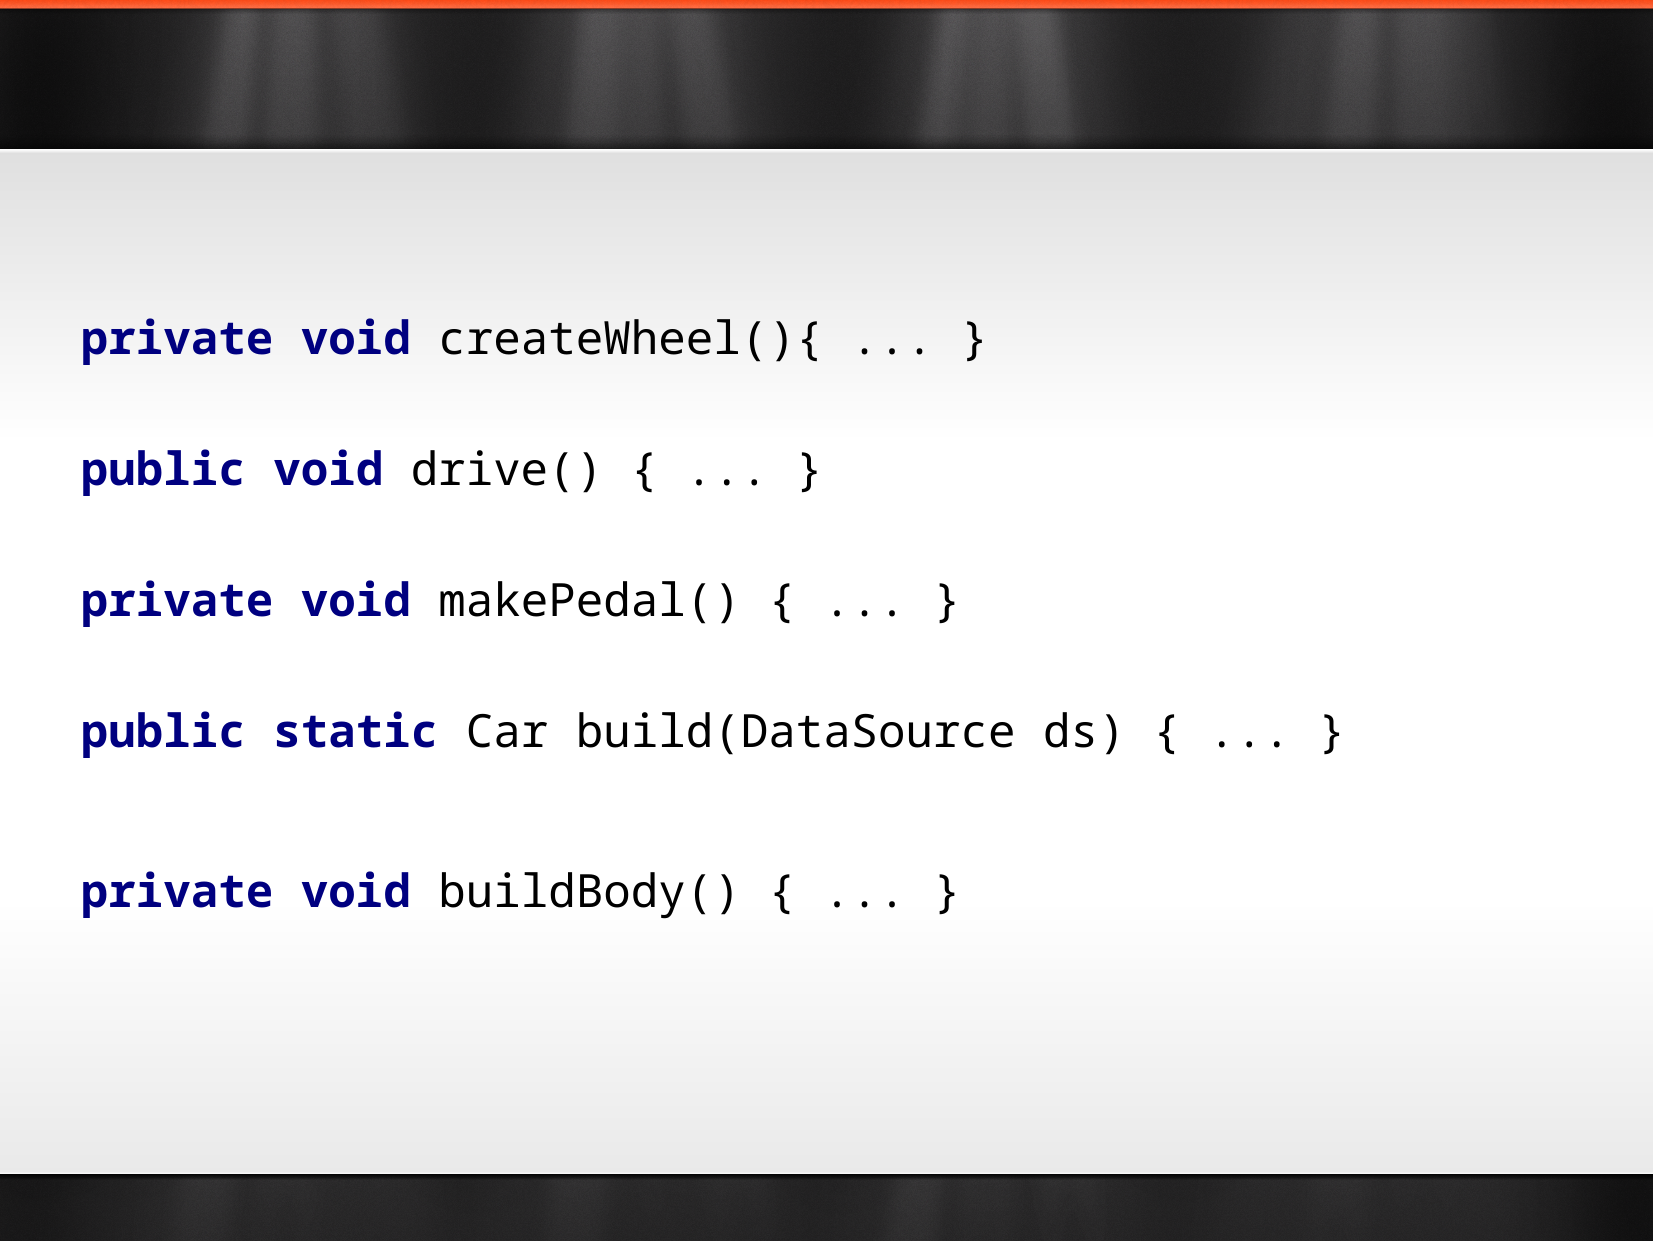

# private void createWheel(){ ... }
public void drive() { ... }
private void makePedal() { ... }
public static Car build(DataSource ds) { ... }
private void buildBody() { ... }